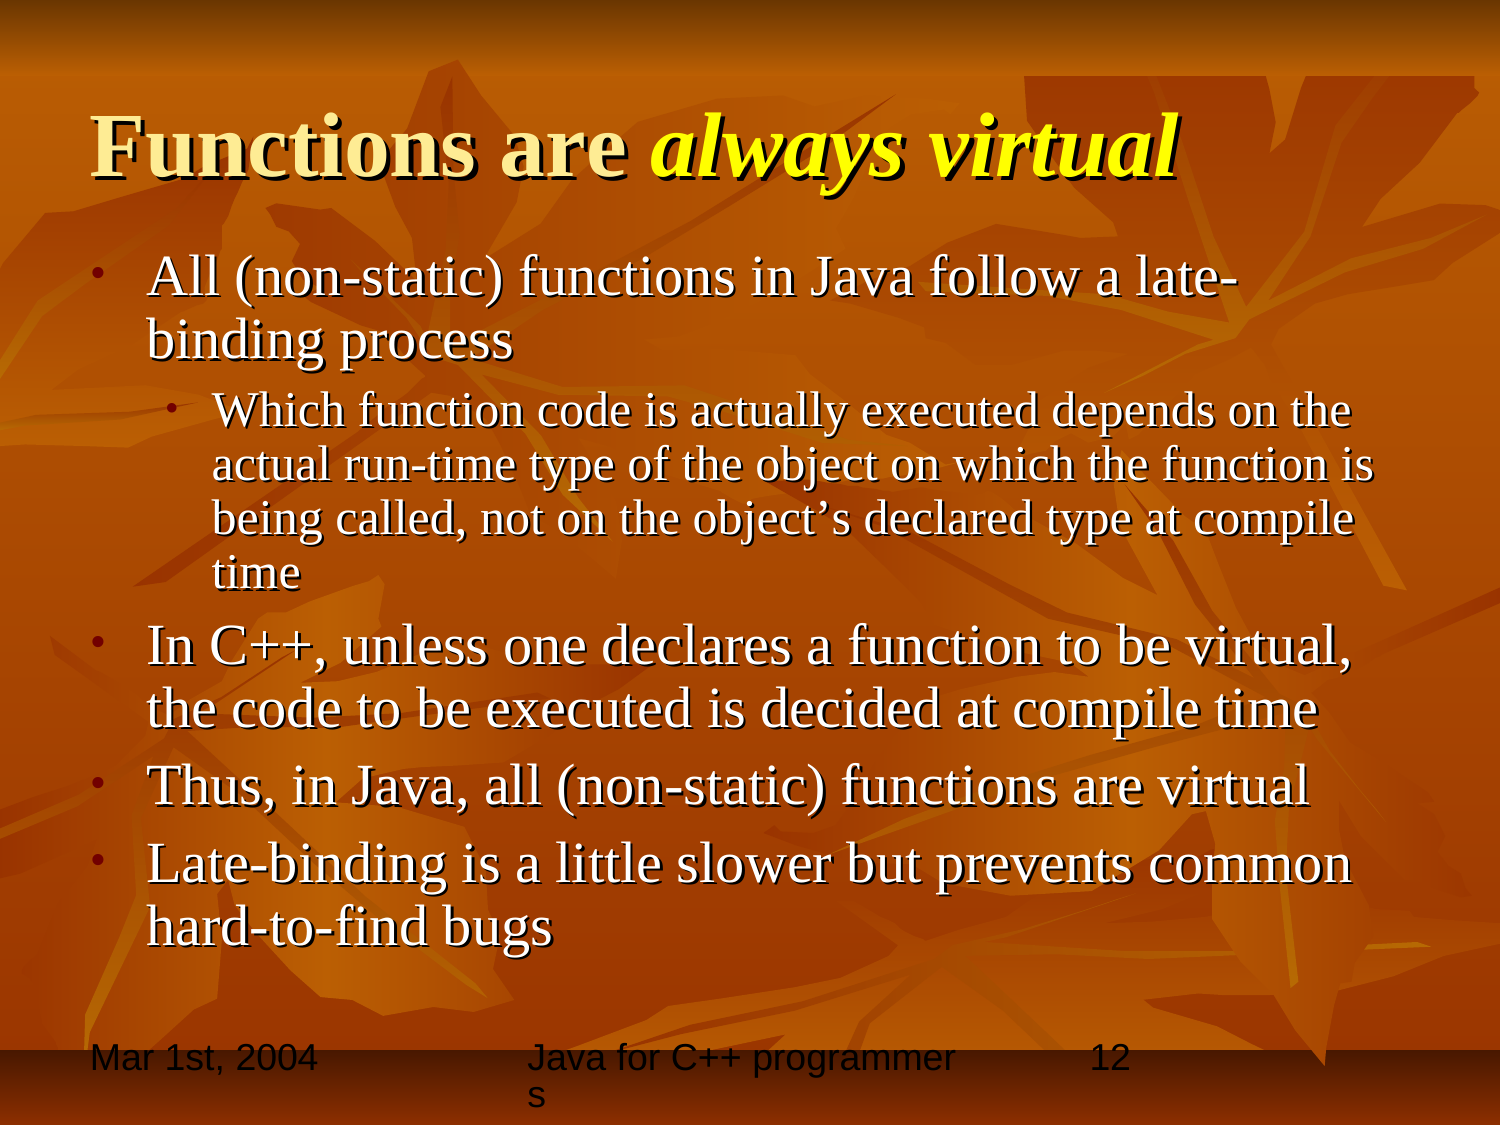

# Functions are always virtual
All (non-static) functions in Java follow a late-binding process
Which function code is actually executed depends on the actual run-time type of the object on which the function is being called, not on the object’s declared type at compile time
In C++, unless one declares a function to be virtual, the code to be executed is decided at compile time
Thus, in Java, all (non-static) functions are virtual
Late-binding is a little slower but prevents common hard-to-find bugs
Mar 1st, 2004
Java for C++ programmers
12